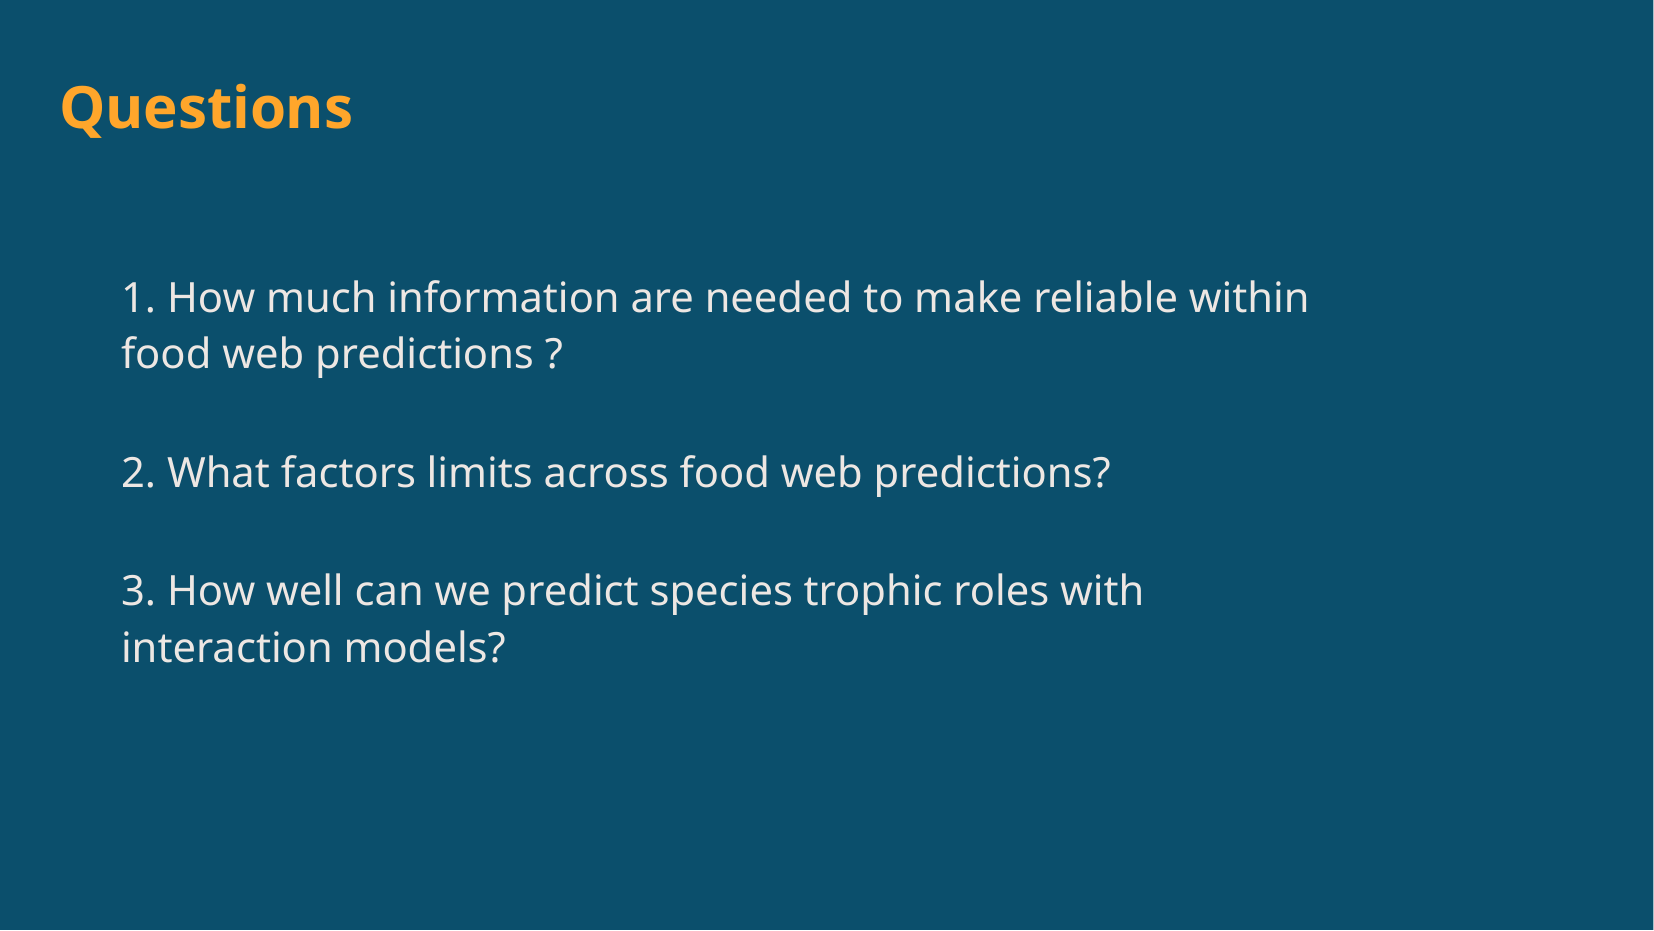

Questions
1. How much information are needed to make reliable within food web predictions ?
2. What factors limits across food web predictions?
3. How well can we predict species trophic roles with interaction models?